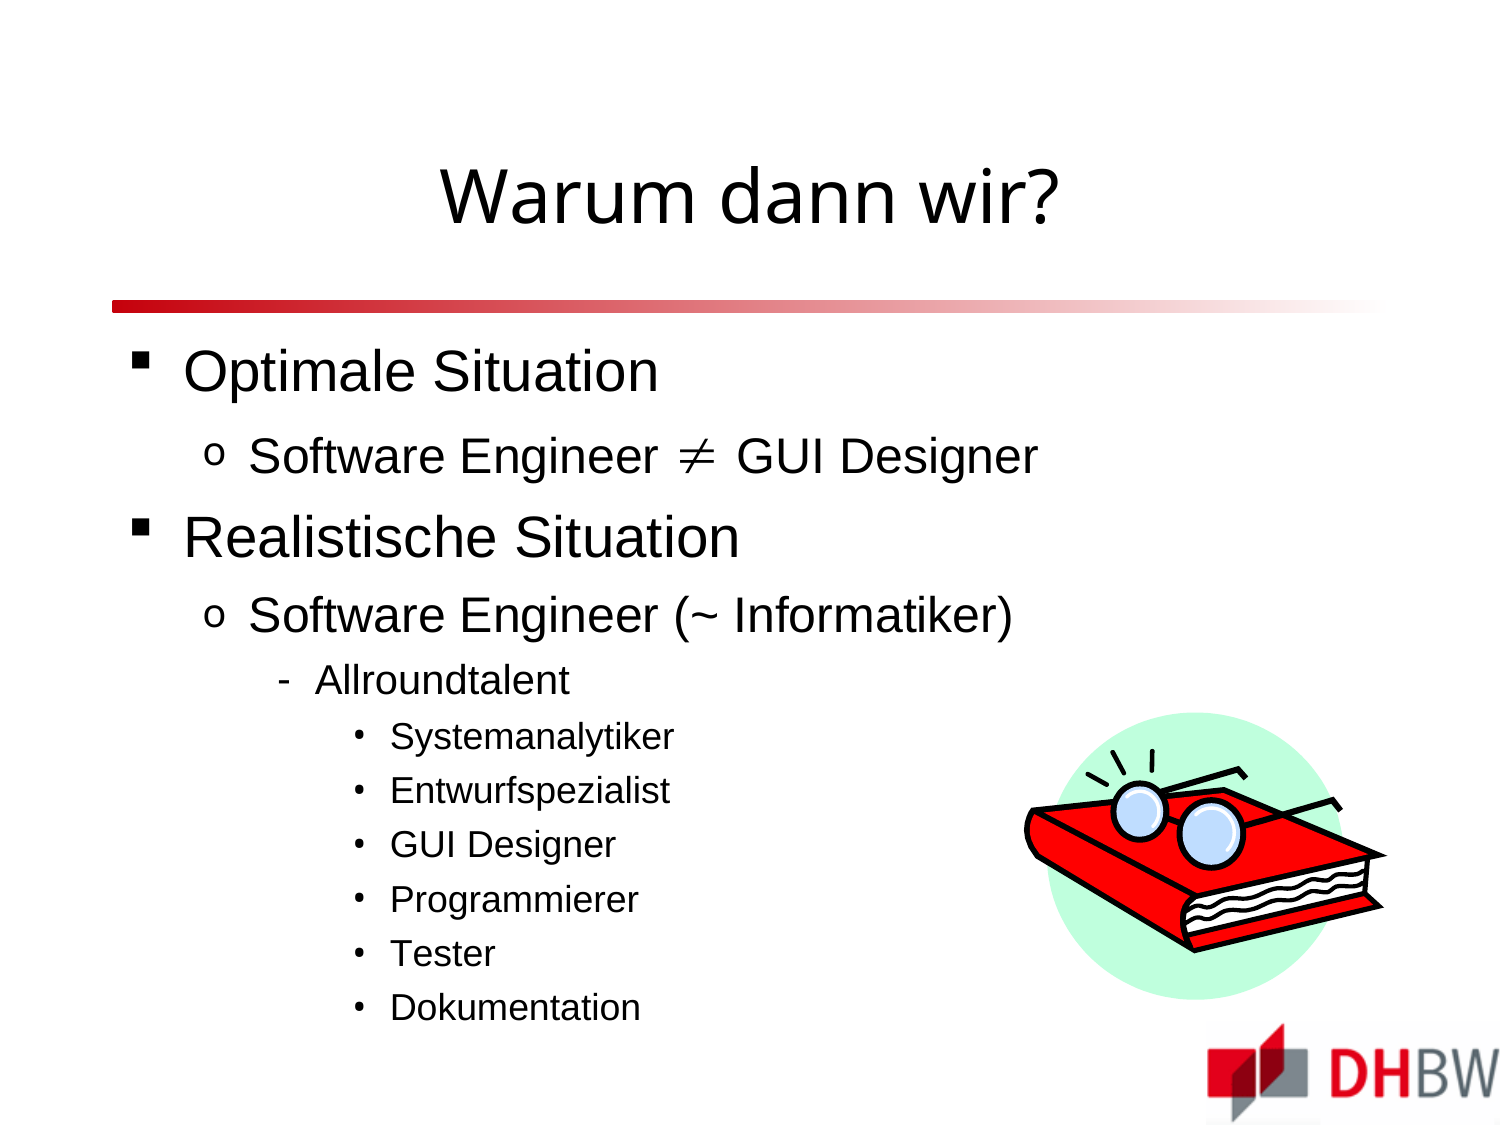

# Warum dann wir?
Optimale Situation
Software Engineer  GUI Designer
Realistische Situation
Software Engineer (~ Informatiker)
Allroundtalent
Systemanalytiker
Entwurfspezialist
GUI Designer
Programmierer
Tester
Dokumentation